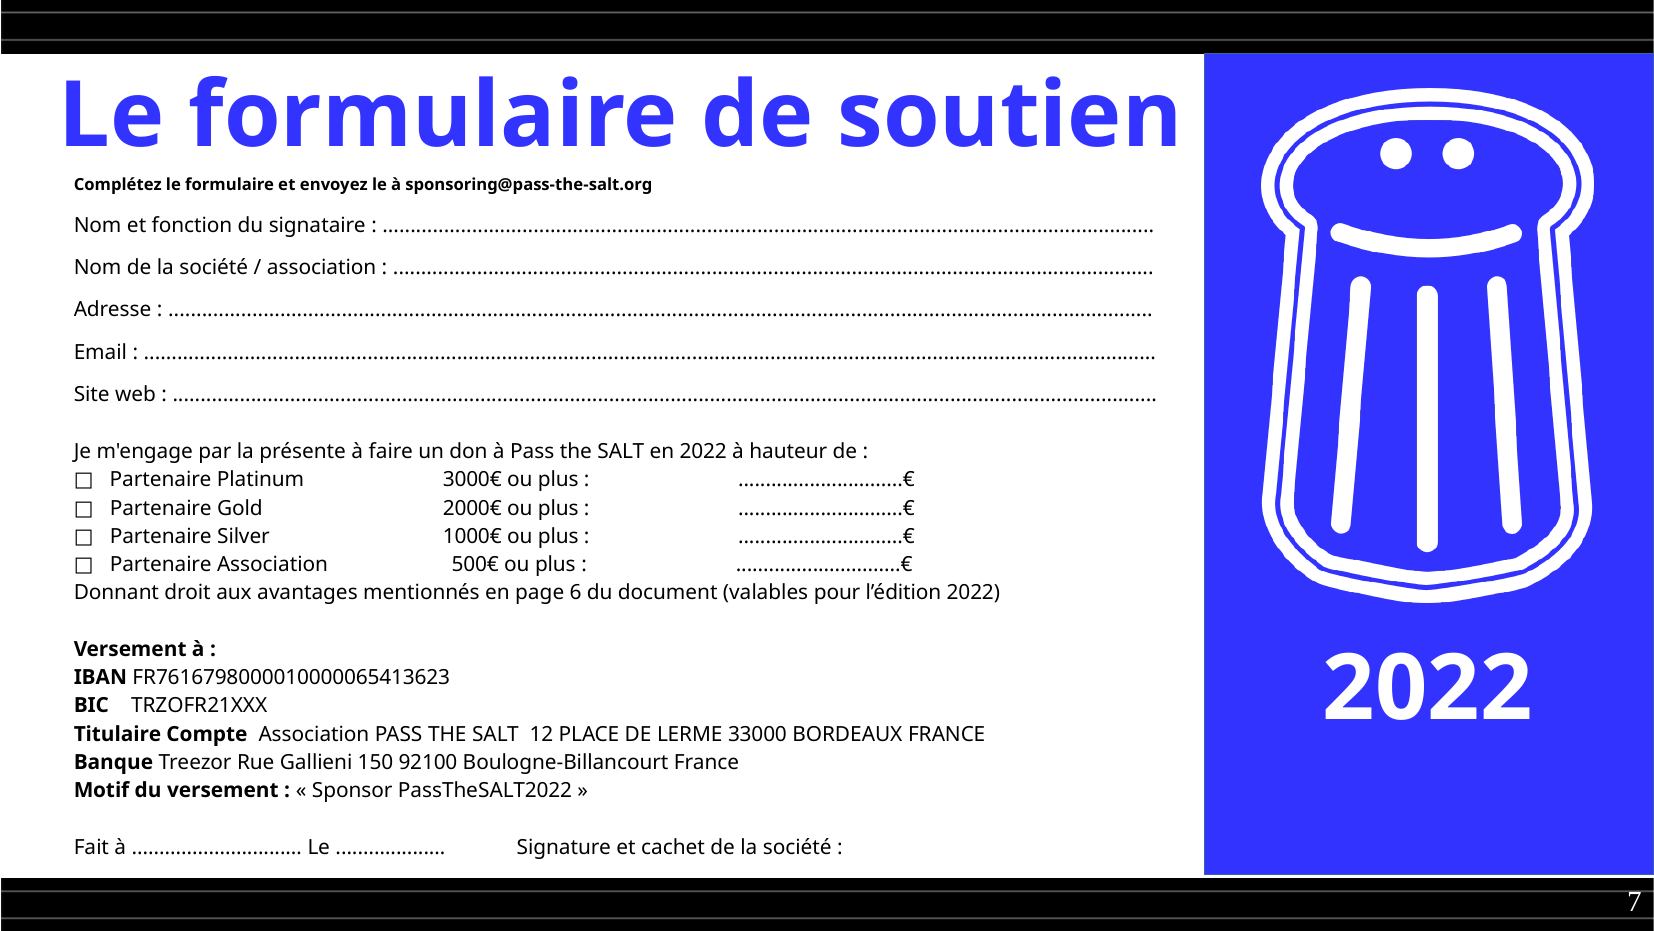

# Le formulaire de soutien
Complétez le formulaire et envoyez le à sponsoring@pass-the-salt.org
Nom et fonction du signataire :
Nom de la société / association :
Adresse :
Email :
Site web :
Je m'engage par la présente à faire un don à Pass the SALT en 2022 à hauteur de :
□ Partenaire Platinum		3000€ ou plus :			..............................€
□ Partenaire Gold 			2000€ ou plus :			..............................€
□ Partenaire Silver			1000€ ou plus :			..............................€
□ Partenaire Association 	 500€ ou plus :		 ..............................€
Donnant droit aux avantages mentionnés en page 6 du document (valables pour l’édition 2022)
Versement à :
IBAN FR7616798000010000065413623
BIC TRZOFR21XXX
Titulaire Compte Association PASS THE SALT 12 PLACE DE LERME 33000 BORDEAUX FRANCE
Banque Treezor Rue Gallieni 150 92100 Boulogne-Billancourt France
Motif du versement : « Sponsor PassTheSALT2022 »
Fait à ............................… Le ....…….......…	Signature et cachet de la société :
2022